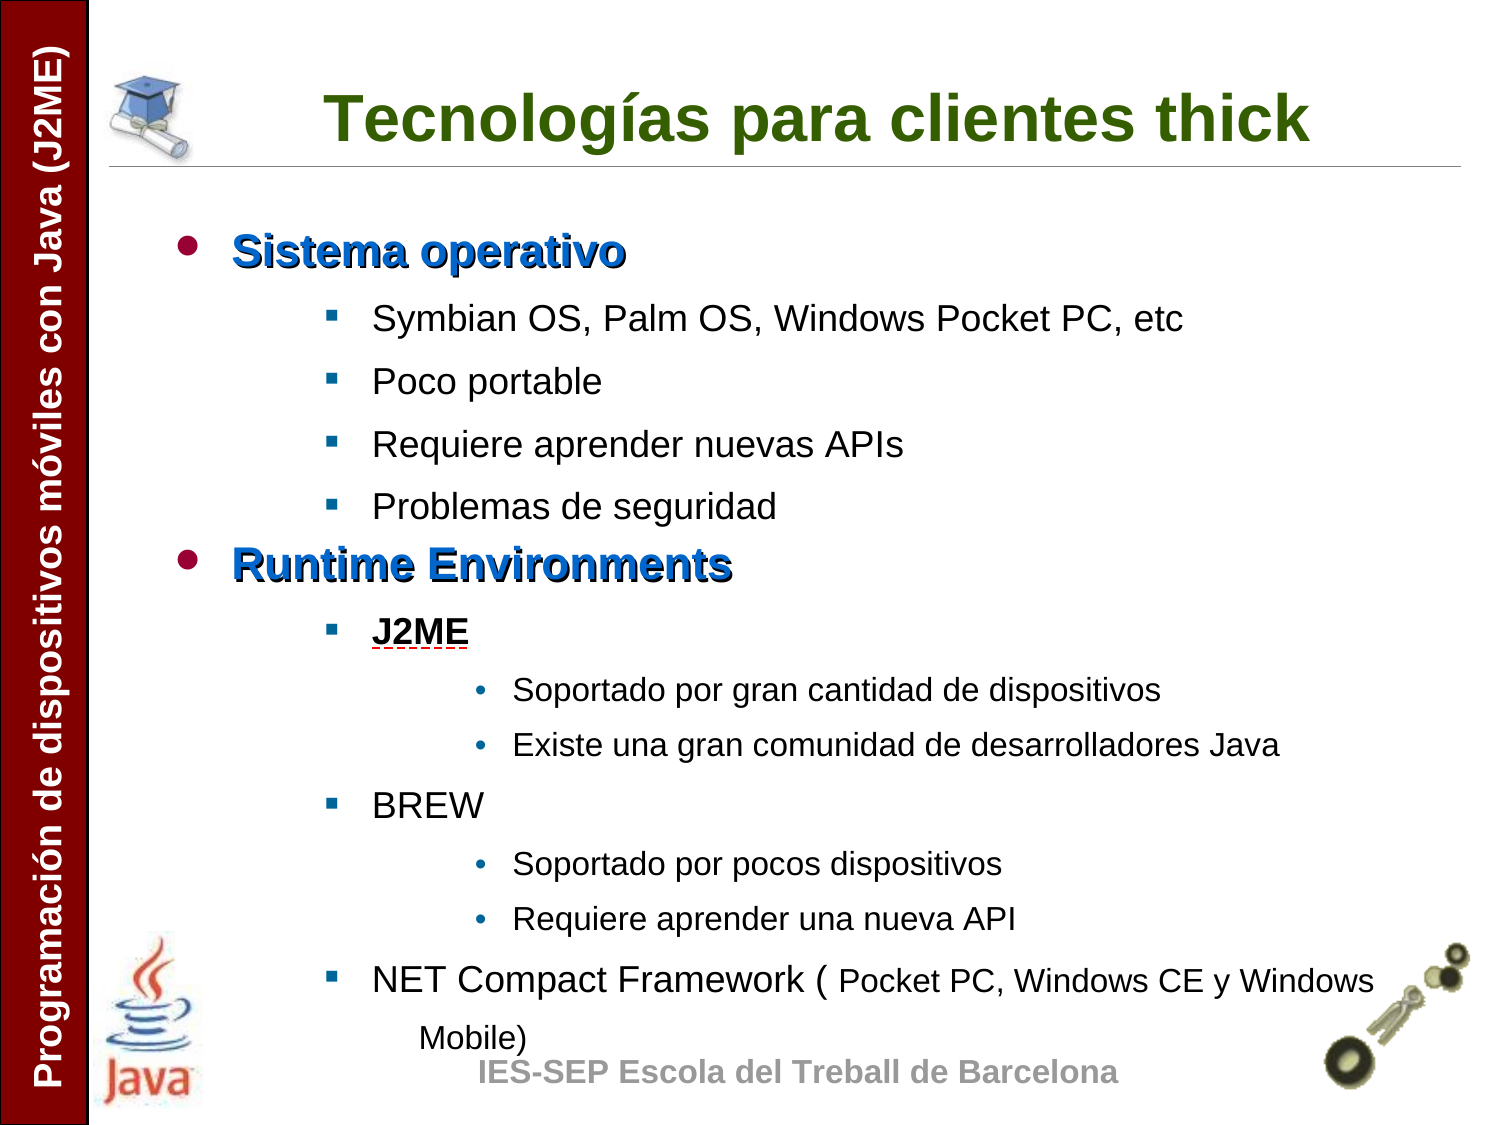

# Tecnologías para clientes thick
Sistema operativo
Symbian OS, Palm OS, Windows Pocket PC, etc
Poco portable
Requiere aprender nuevas APIs
Problemas de seguridad
Runtime Environments
J2ME
Soportado por gran cantidad de dispositivos
Existe una gran comunidad de desarrolladores Java
BREW
Soportado por pocos dispositivos
Requiere aprender una nueva API
NET Compact Framework ( Pocket PC, Windows CE y Windows Mobile)